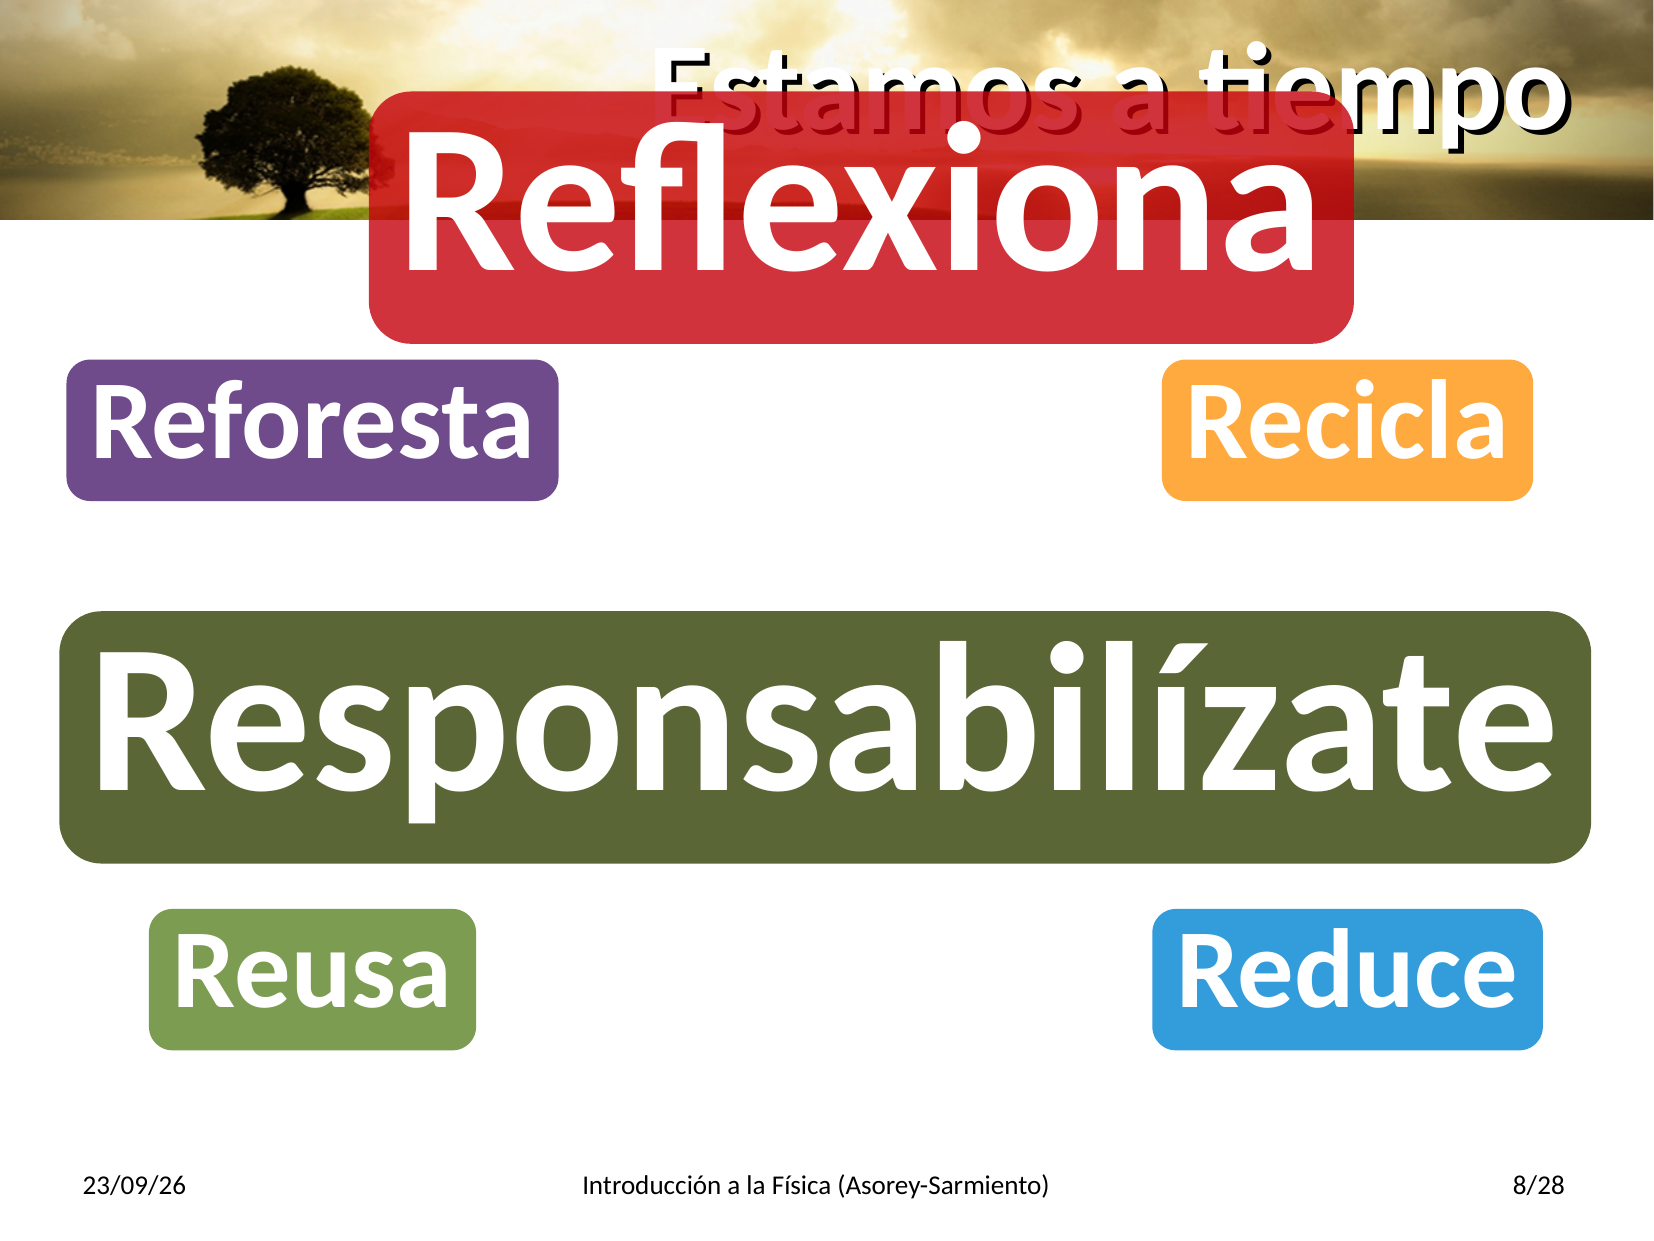

# Estamos a tiempo
Reflexiona
Reforesta
Recicla
Responsabilízate
Reusa
Reduce
Introducción a la Física (Asorey-Sarmiento)
8